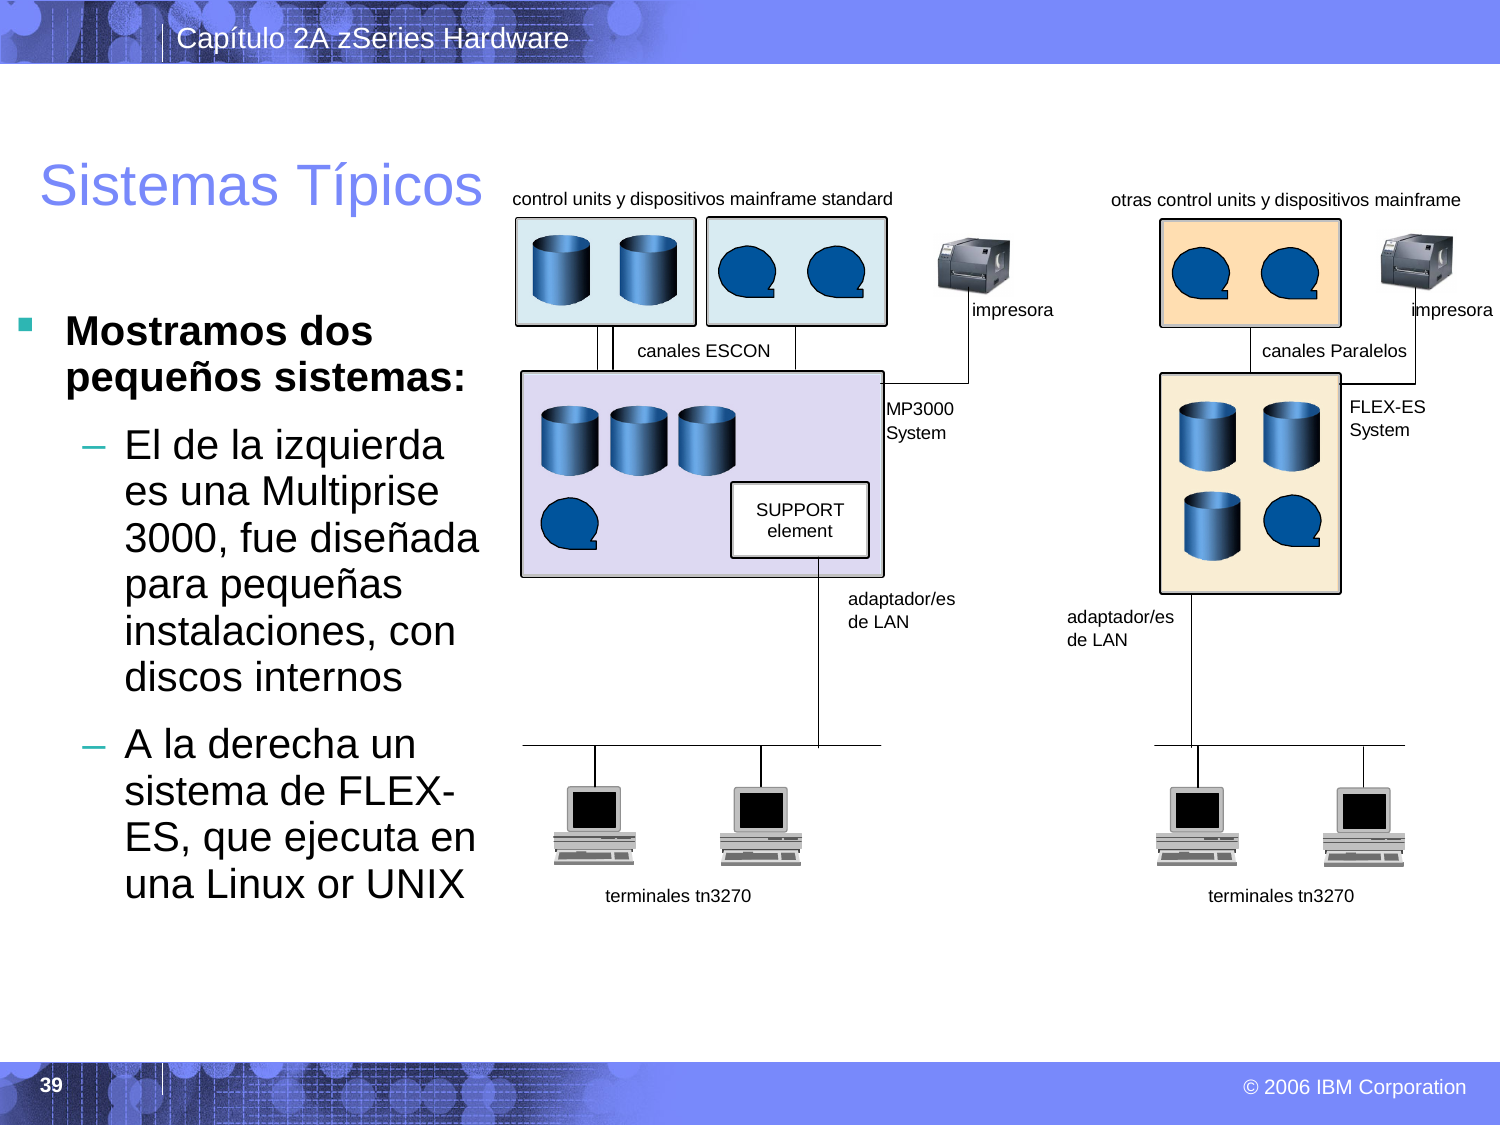

# Sistemas Típicos
Mostramos dos pequeños sistemas:
El de la izquierda es una Multiprise 3000, fue diseñada para pequeñas instalaciones, con discos internos
A la derecha un sistema de FLEX-ES, que ejecuta en una Linux or UNIX
39